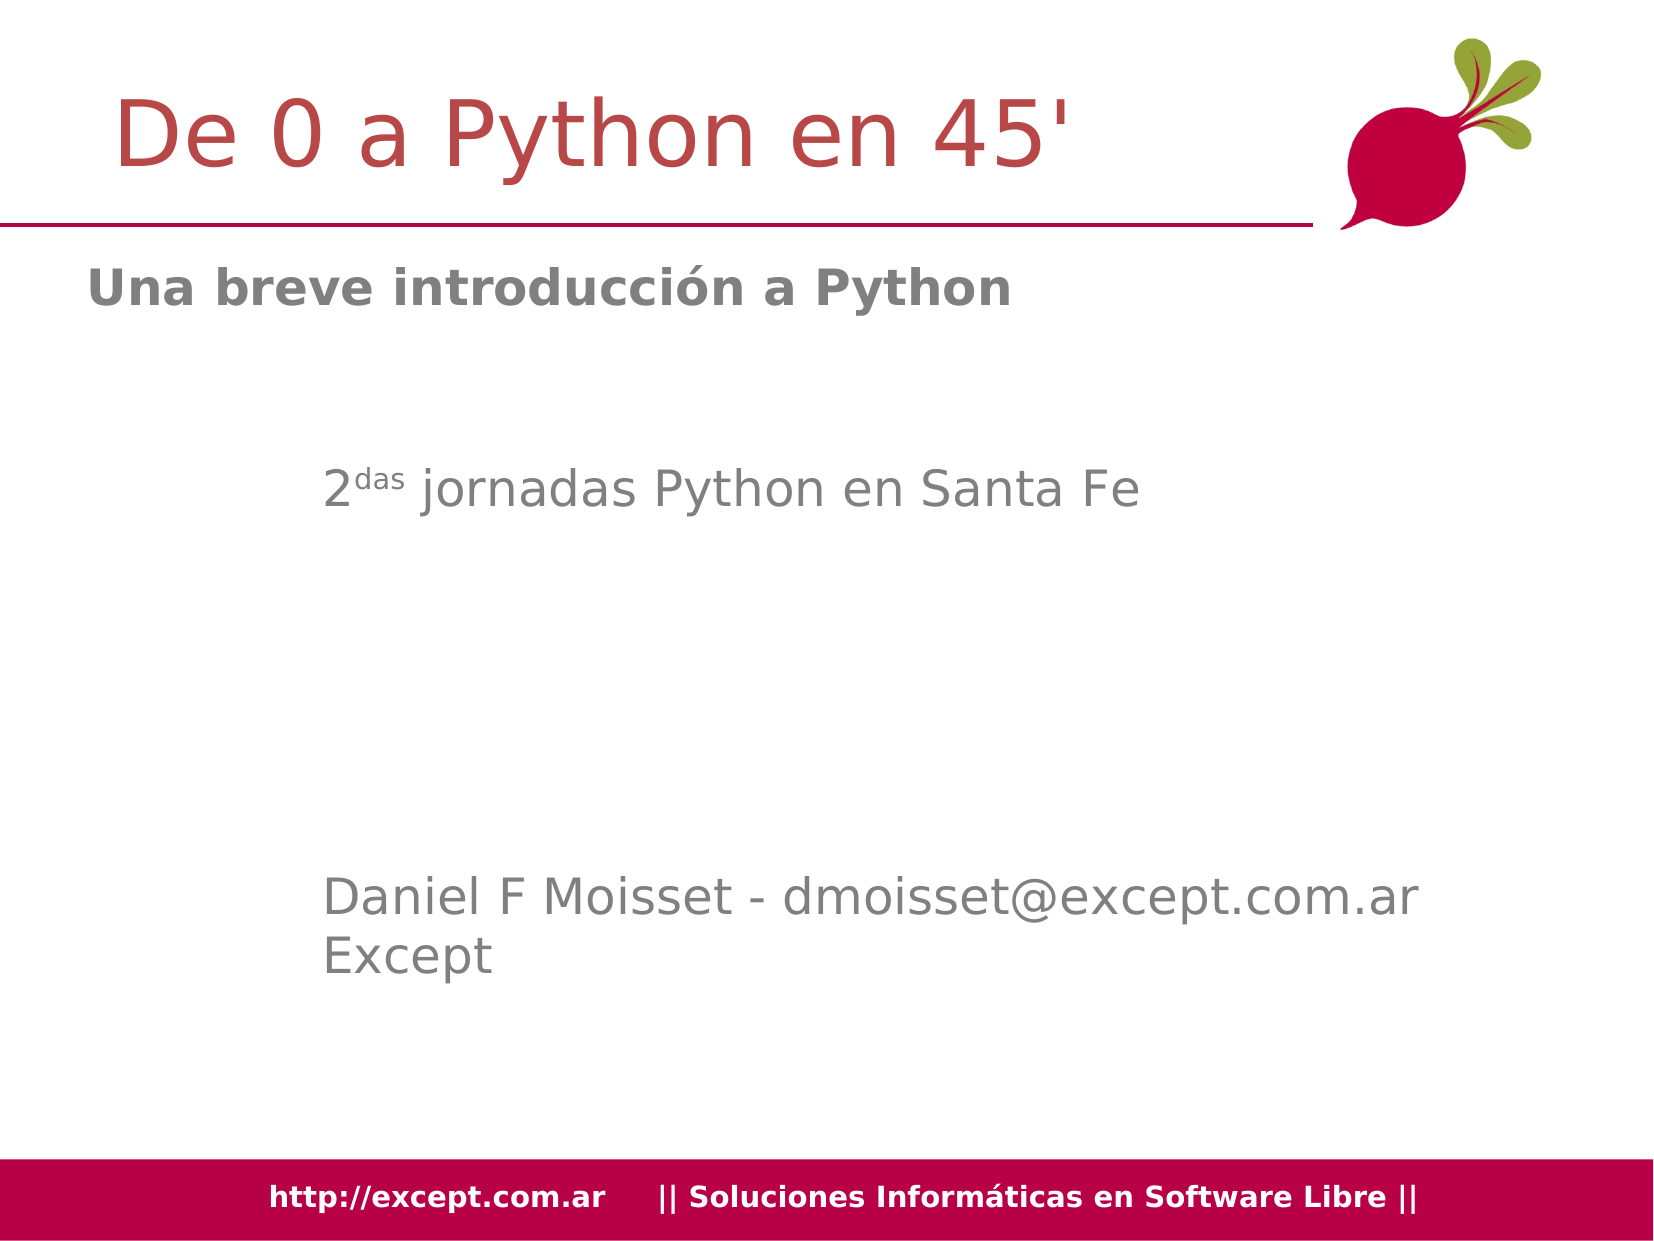

# De 0 a Python en 45'
Una breve introducción a Python
2das jornadas Python en Santa Fe
Daniel F Moisset - dmoisset@except.com.ar
Except